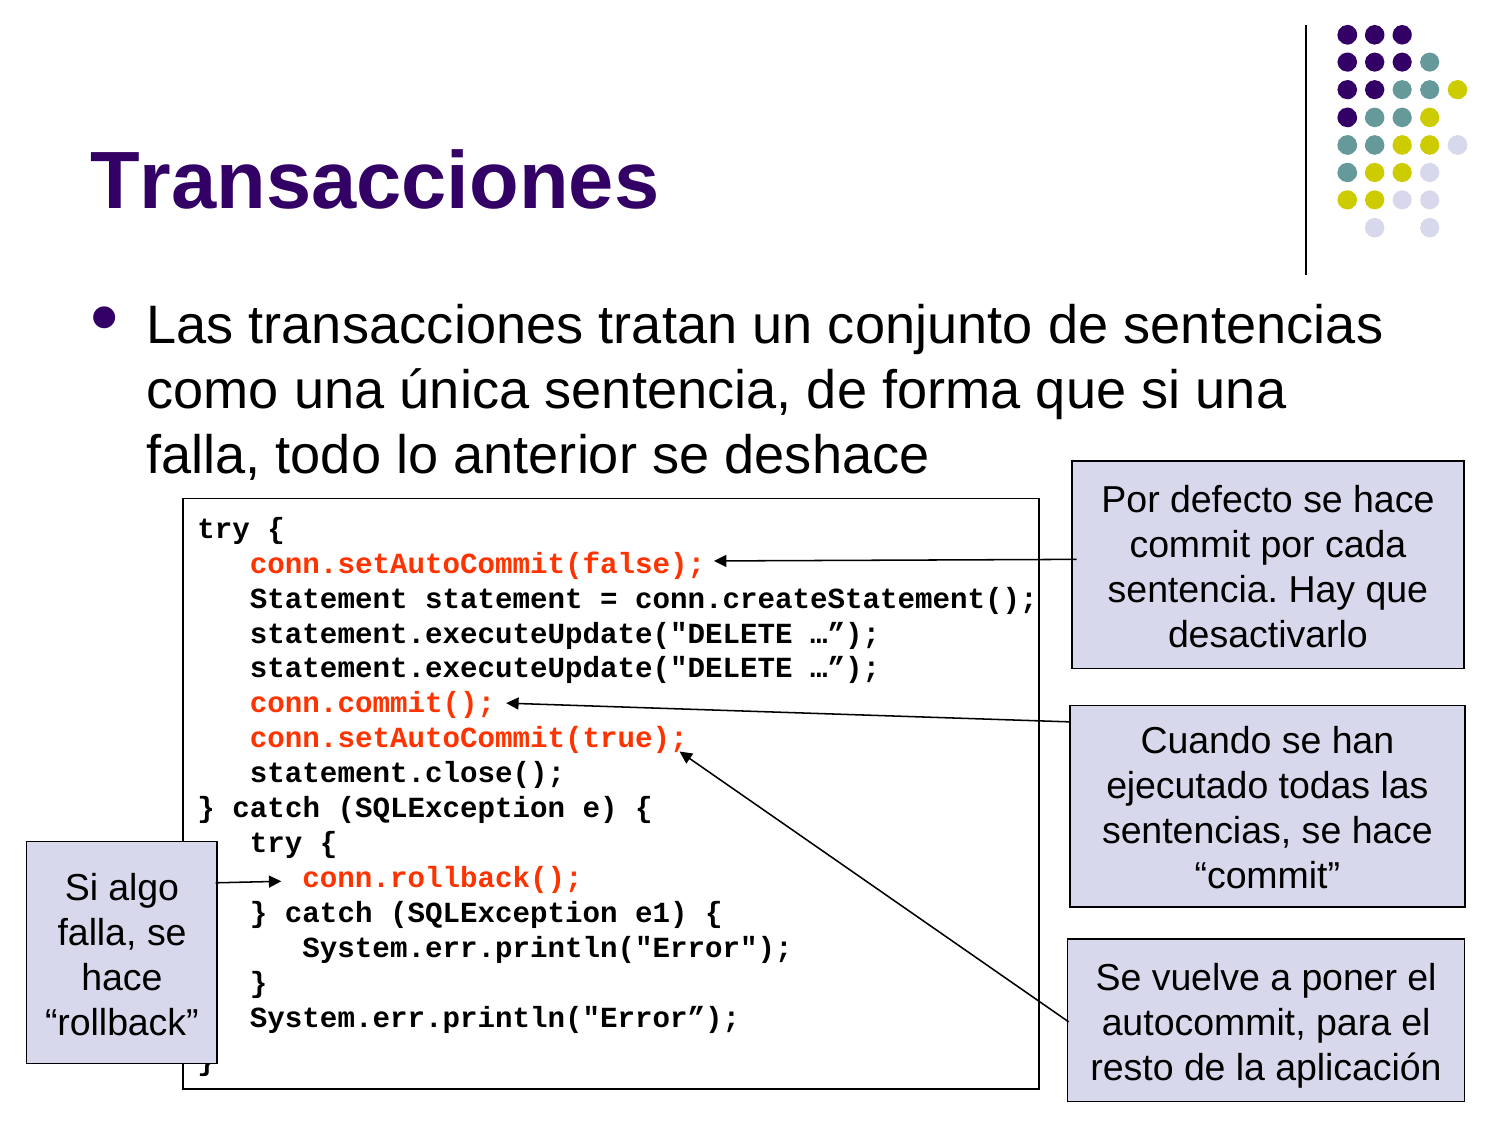

# Transacciones
Las transacciones tratan un conjunto de sentencias como una única sentencia, de forma que si una falla, todo lo anterior se deshace
Por defecto se hace commit por cada sentencia. Hay que desactivarlo
try {
 conn.setAutoCommit(false);
 Statement statement = conn.createStatement();
 statement.executeUpdate("DELETE …”);
 statement.executeUpdate("DELETE …”);
 conn.commit();
 conn.setAutoCommit(true);
 statement.close();
} catch (SQLException e) {
 try {
 conn.rollback();
 } catch (SQLException e1) {
 System.err.println("Error");
 }
 System.err.println("Error”);
}
Cuando se han ejecutado todas las sentencias, se hace “commit”
Si algo falla, se hace “rollback”
Se vuelve a poner el autocommit, para el resto de la aplicación